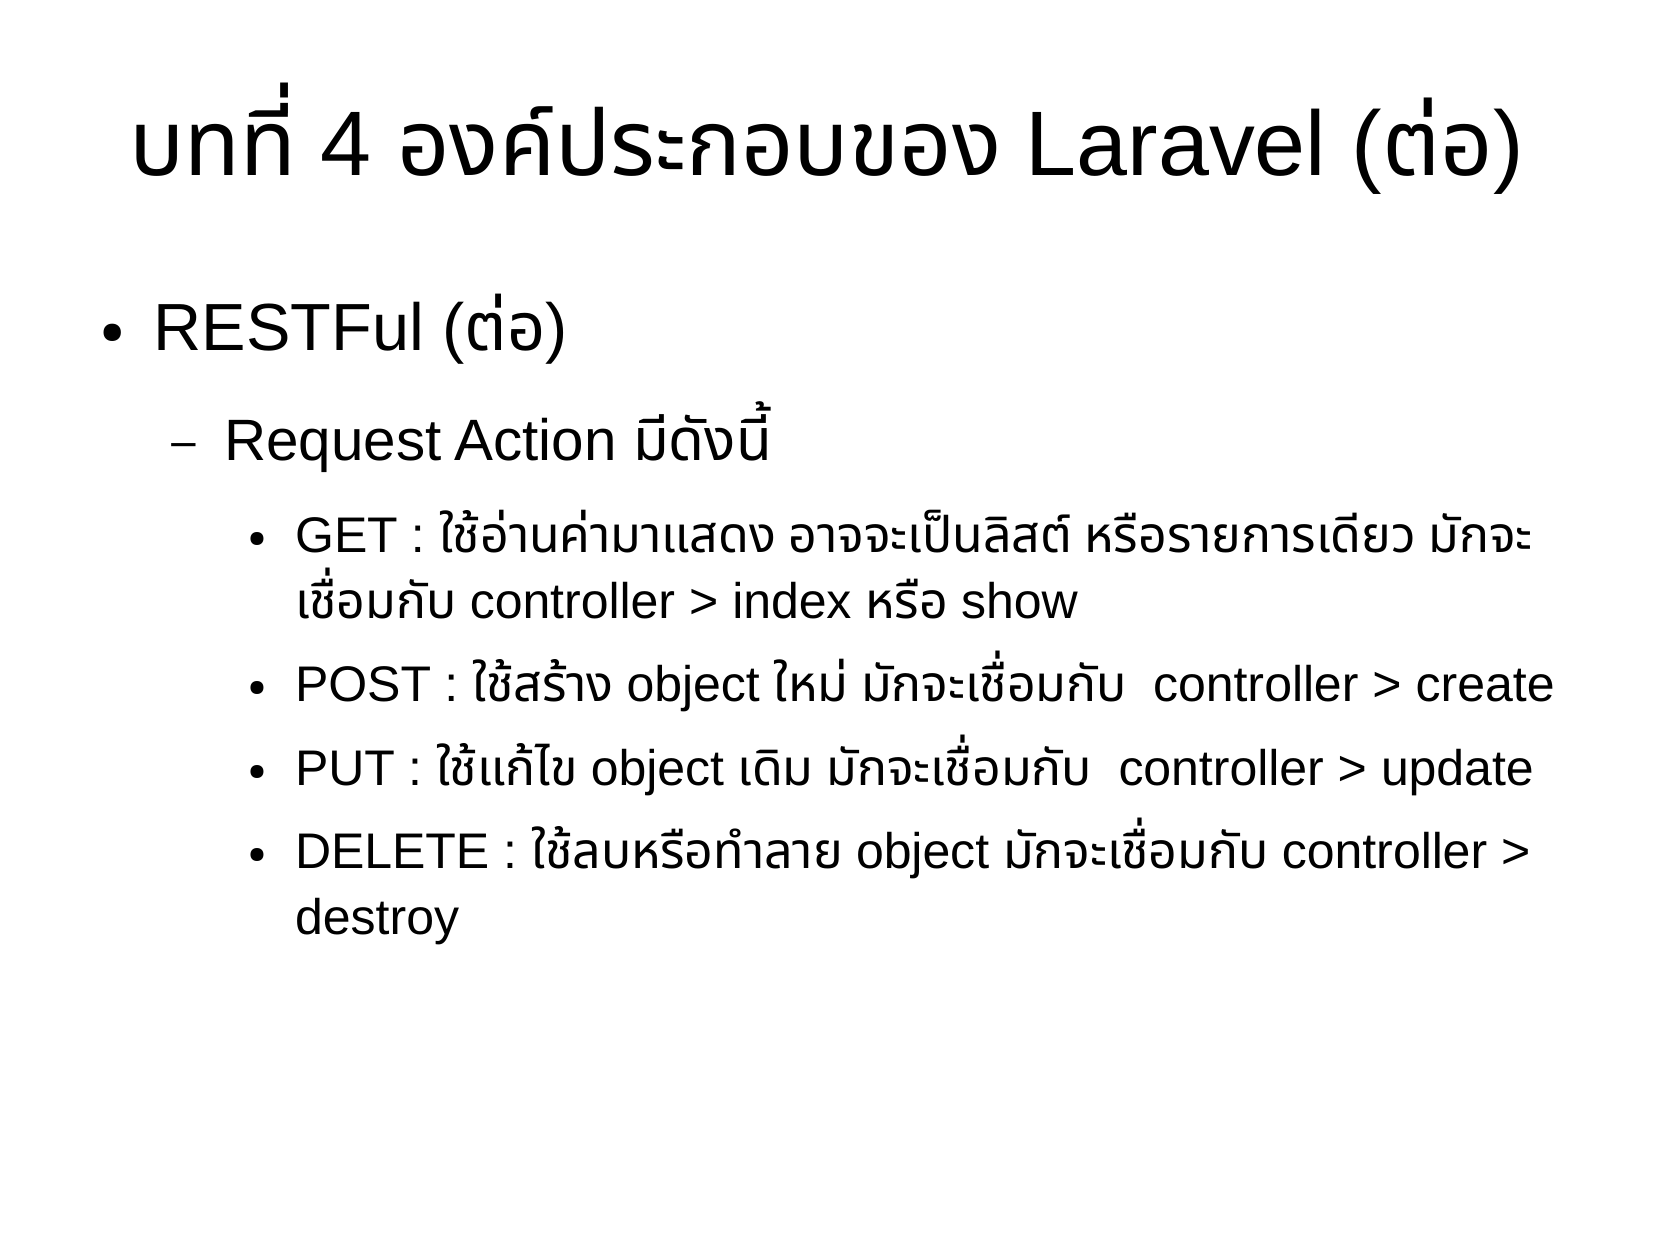

# บทที่ 4 องค์ประกอบของ Laravel (ต่อ)
RESTFul (ต่อ)
Request Action มีดังนี้
GET : ใช้อ่านค่ามาแสดง อาจจะเป็นลิสต์ หรือรายการเดียว มักจะเชื่อมกับ controller > index หรือ show
POST : ใช้สร้าง object ใหม่ มักจะเชื่อมกับ controller > create
PUT : ใช้แก้ไข object เดิม มักจะเชื่อมกับ controller > update
DELETE : ใช้ลบหรือทำลาย object มักจะเชื่อมกับ controller > destroy